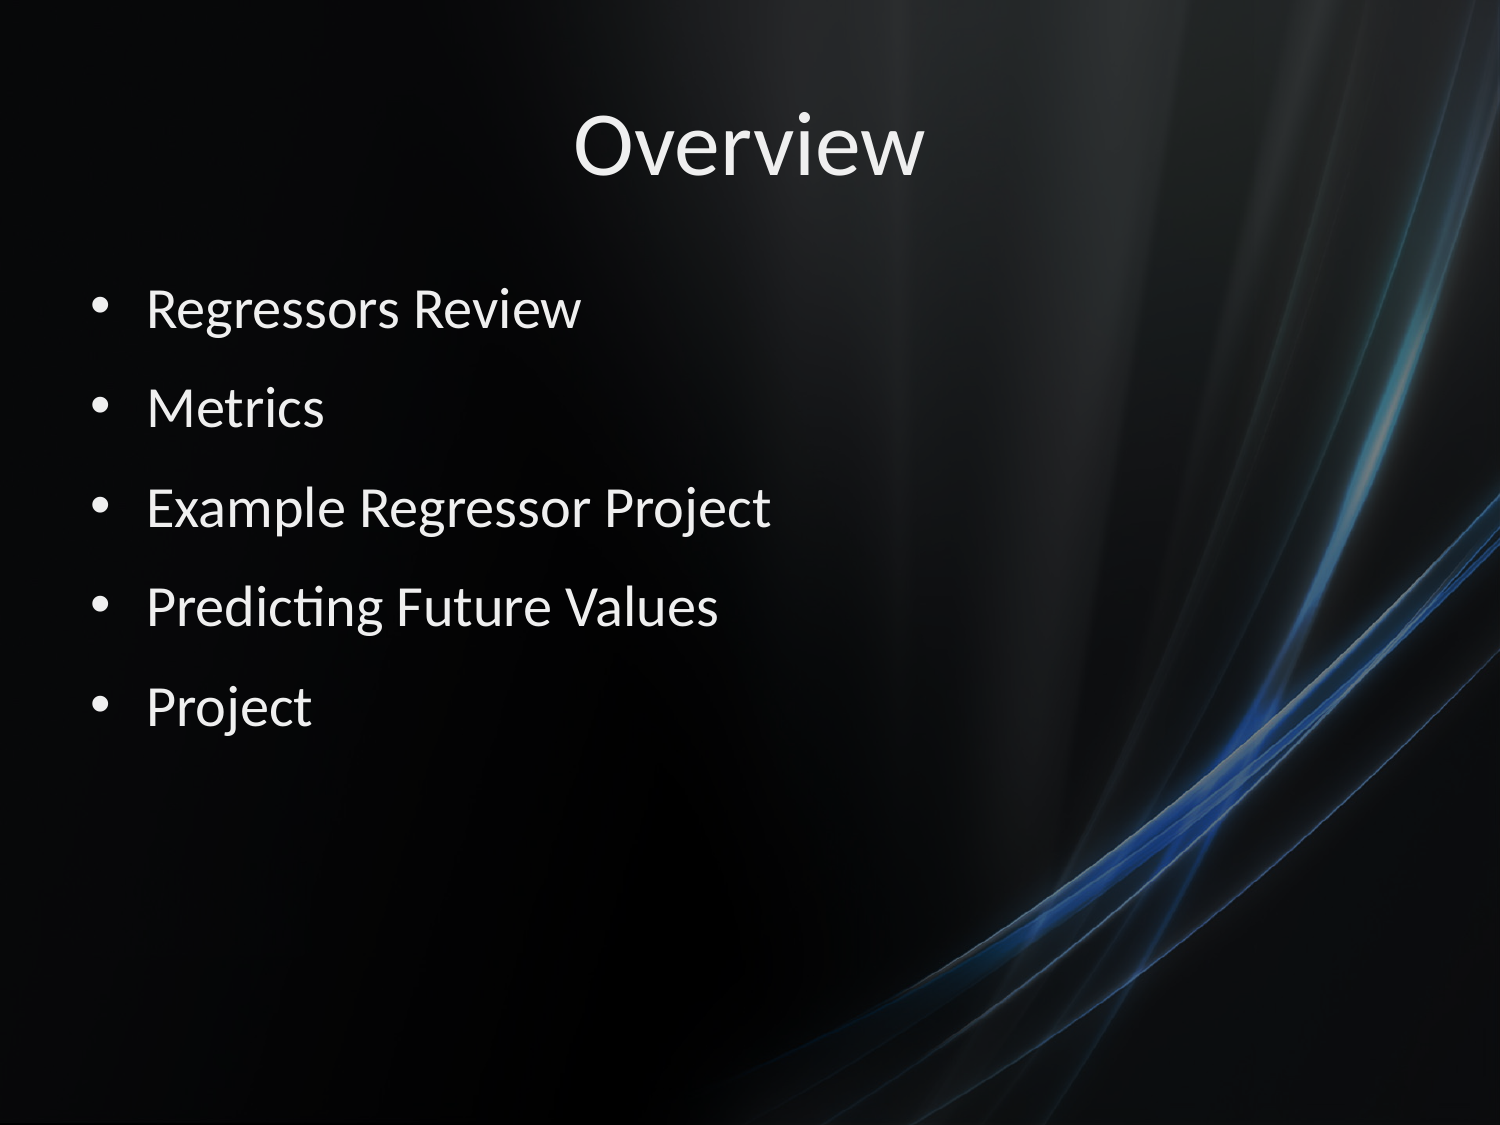

# Overview
Regressors Review
Metrics
Example Regressor Project
Predicting Future Values
Project